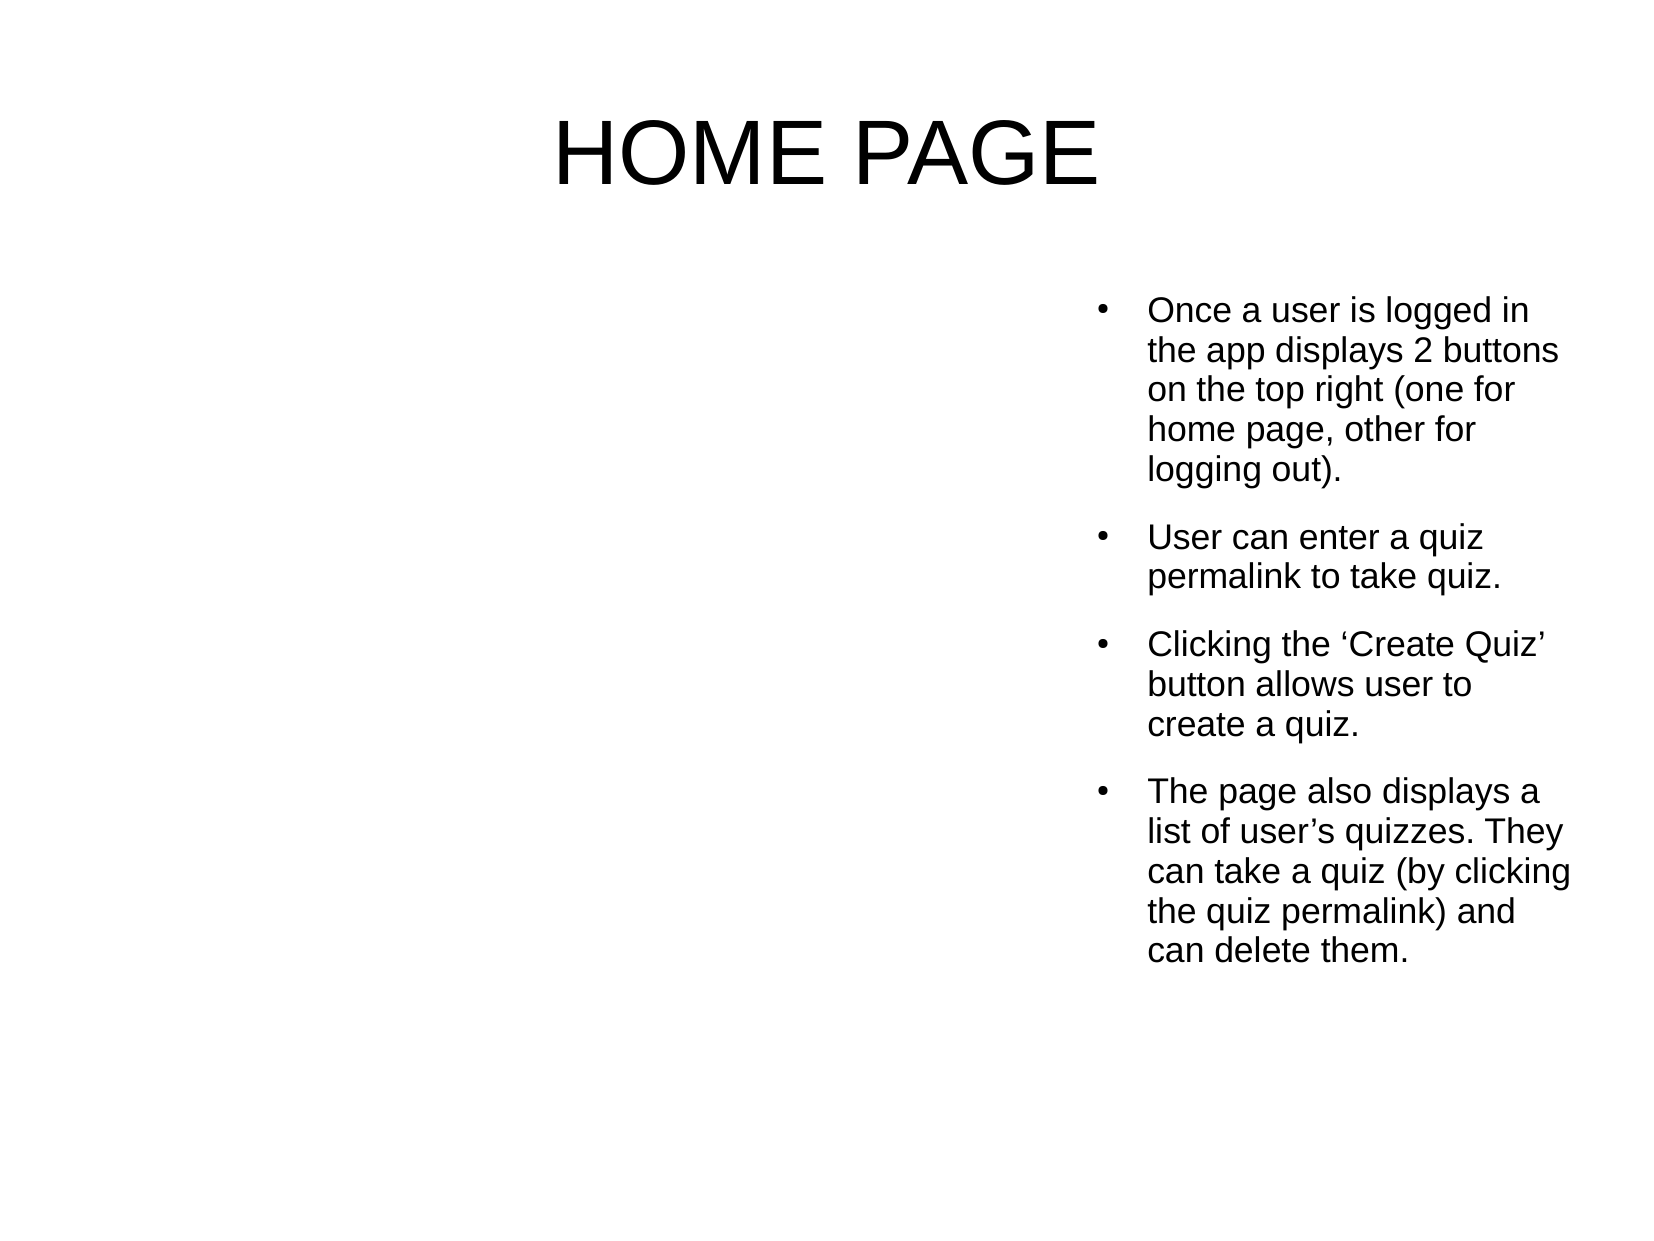

# HOME PAGE
Once a user is logged in the app displays 2 buttons on the top right (one for home page, other for logging out).
User can enter a quiz permalink to take quiz.
Clicking the ‘Create Quiz’ button allows user to create a quiz.
The page also displays a list of user’s quizzes. They can take a quiz (by clicking the quiz permalink) and can delete them.